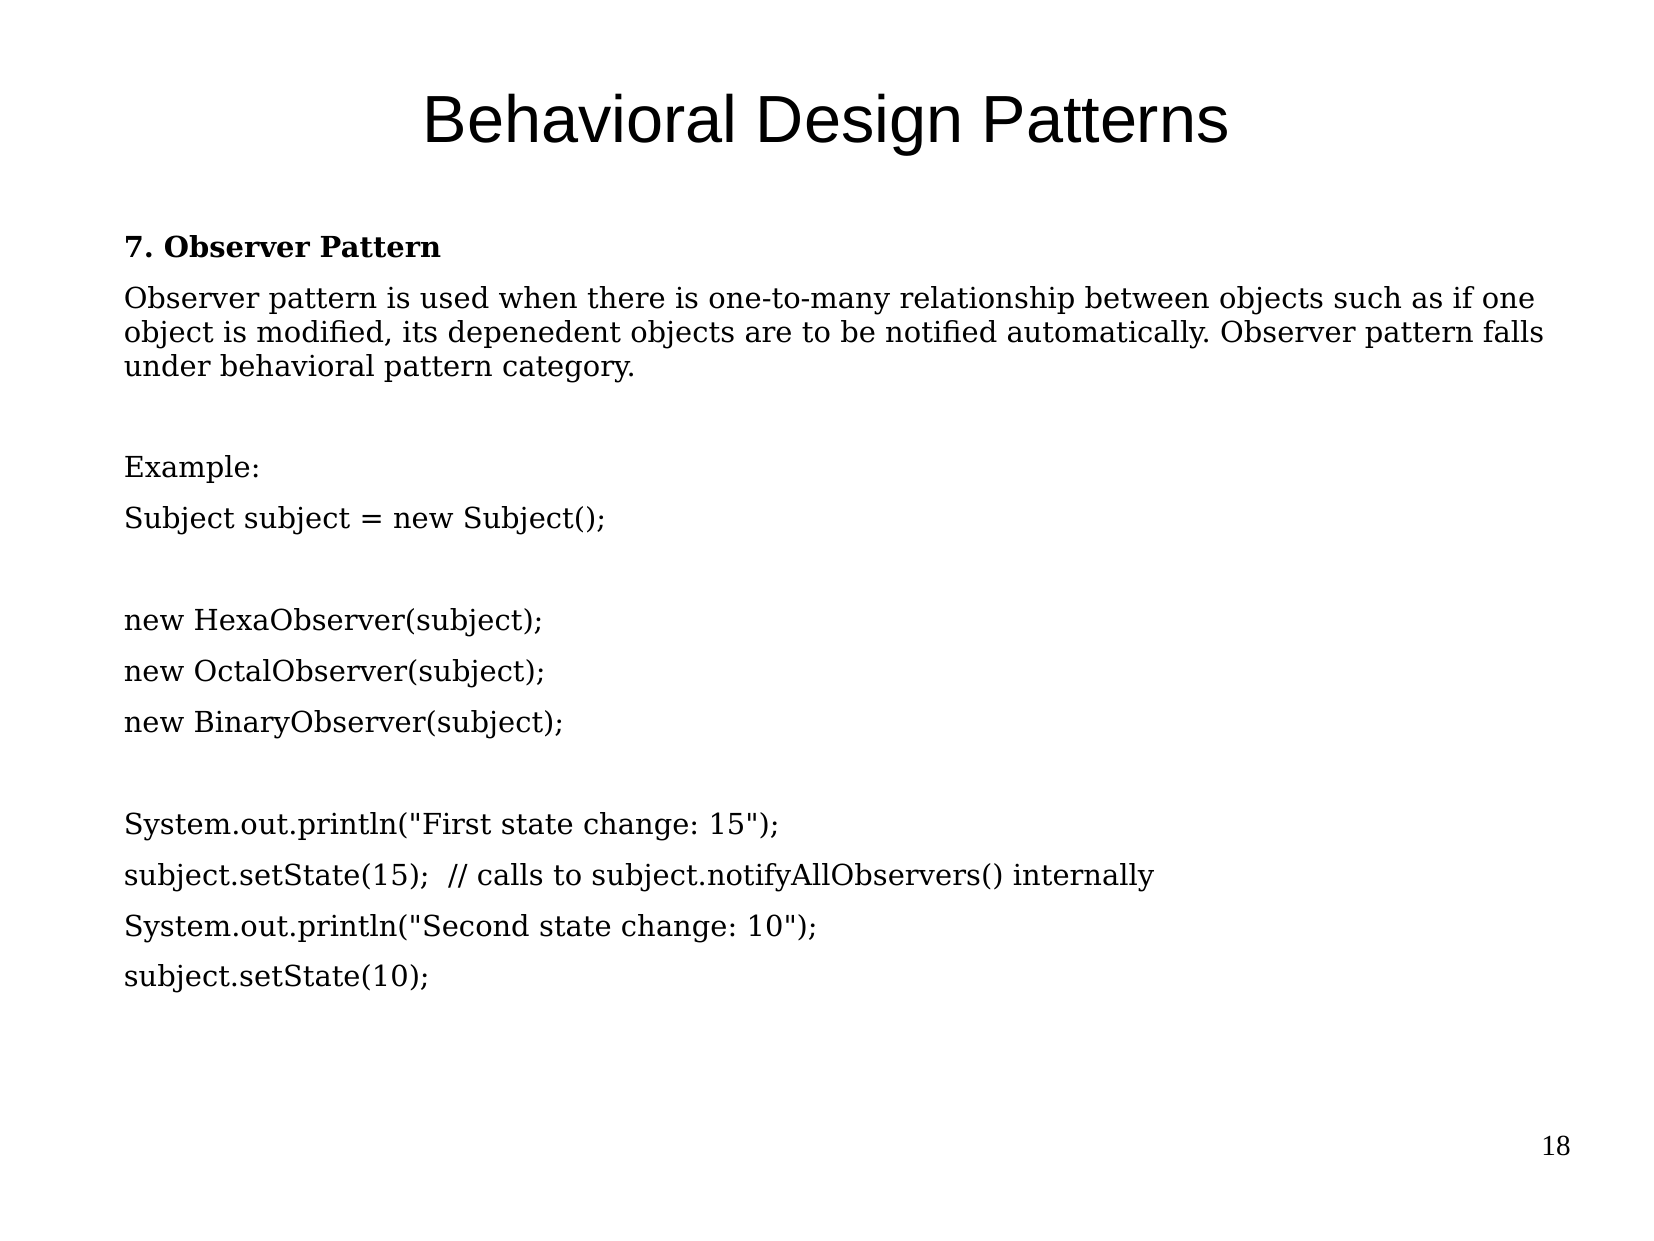

# Behavioral Design Patterns
7. Observer Pattern
Observer pattern is used when there is one-to-many relationship between objects such as if one object is modified, its depenedent objects are to be notified automatically. Observer pattern falls under behavioral pattern category.
Example:
Subject subject = new Subject();
new HexaObserver(subject);
new OctalObserver(subject);
new BinaryObserver(subject);
System.out.println("First state change: 15");
subject.setState(15); // calls to subject.notifyAllObservers() internally
System.out.println("Second state change: 10");
subject.setState(10);
18